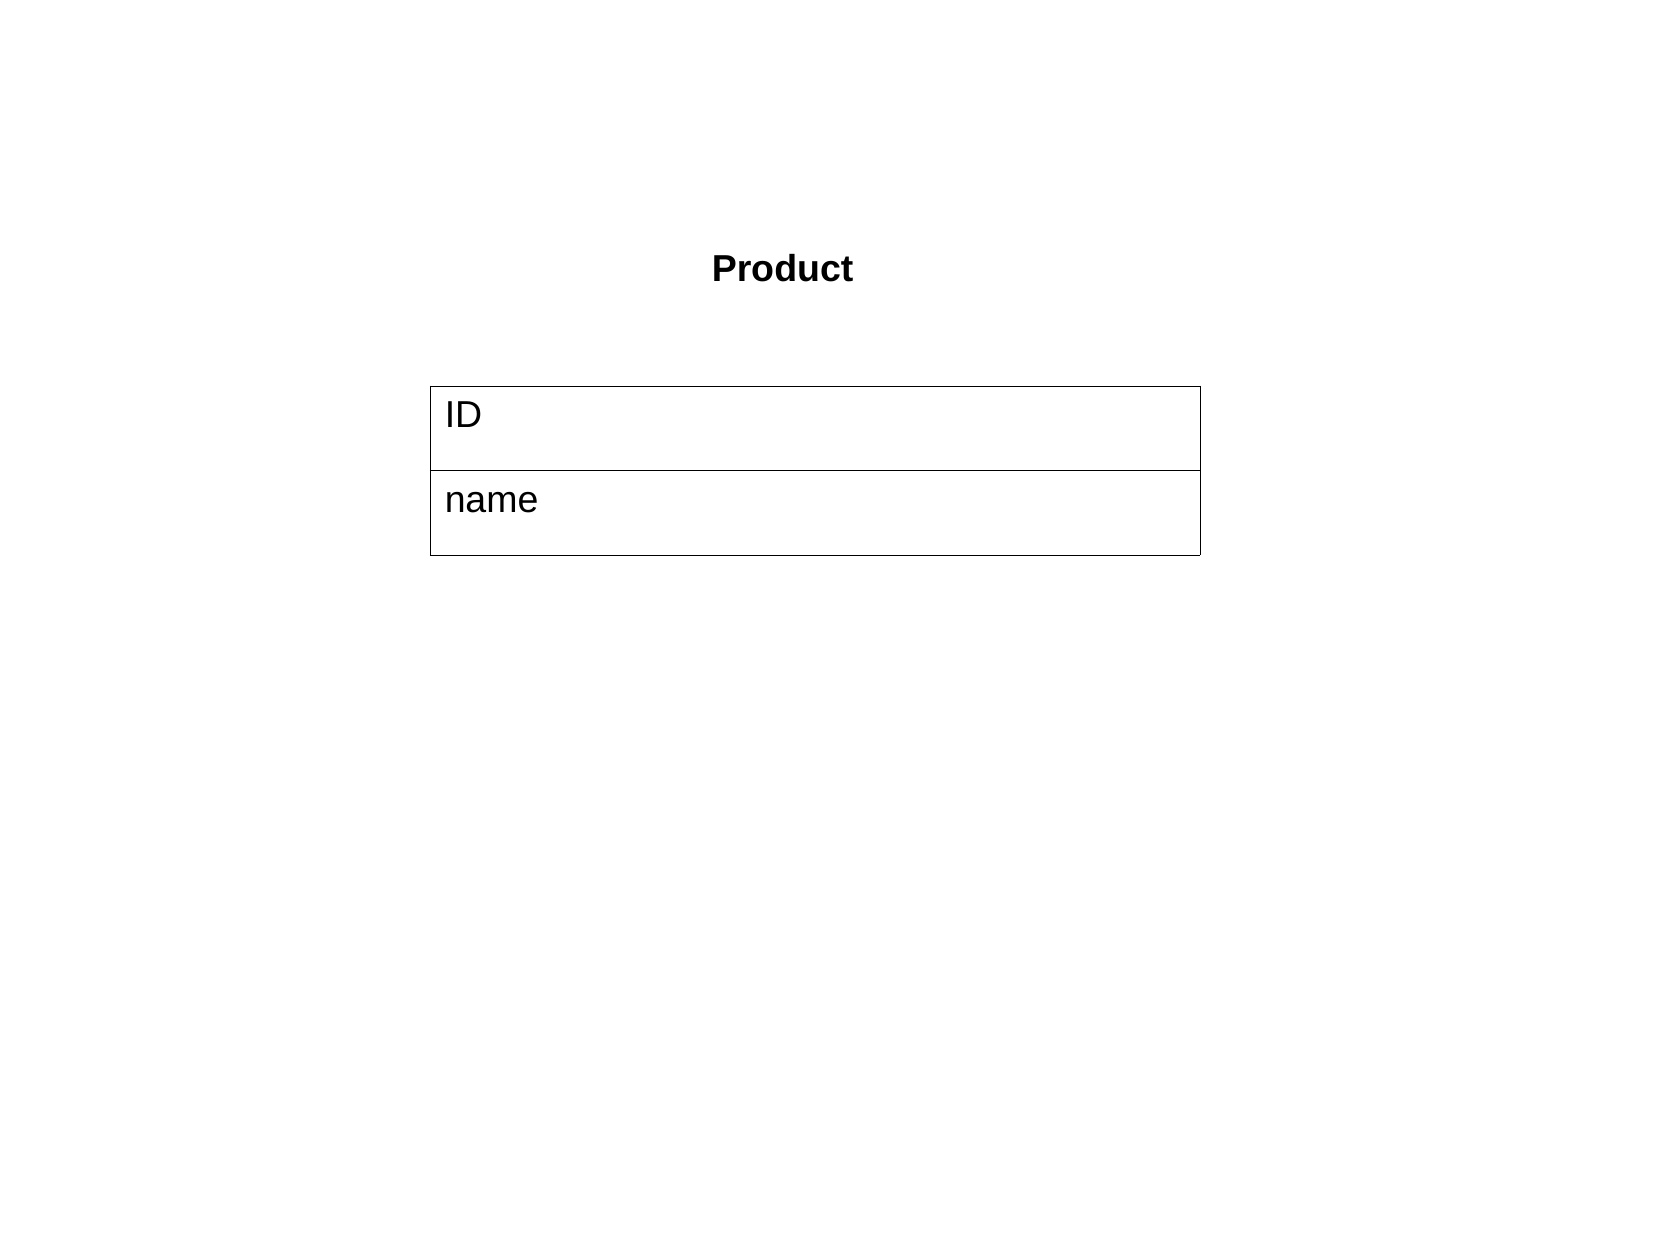

Product
| ID |
| --- |
| name |